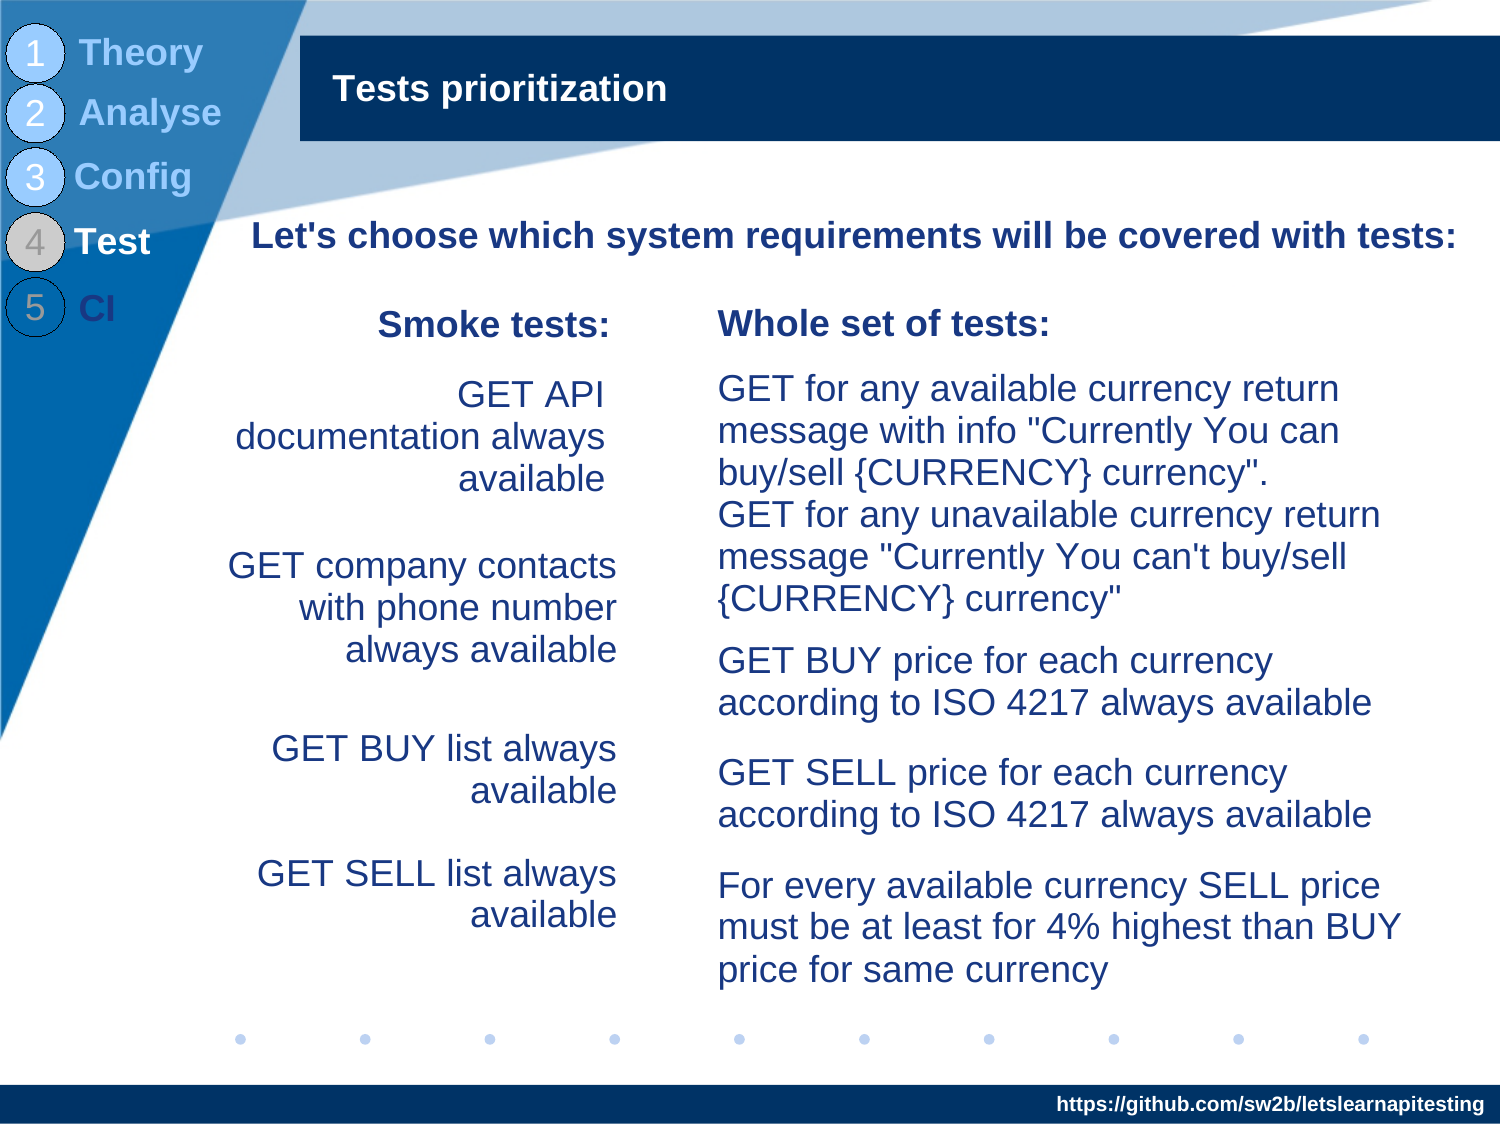

1
Theory
# Tests prioritization
2
Analyse
3
Config
Let's choose which system requirements will be covered with tests:
4
Test
5
CI
Whole set of tests:
Smoke tests:
GET for any available currency return message with info "Currently You can buy/sell {CURRENCY} currency".
GET for any unavailable currency return message "Currently You can't buy/sell {CURRENCY} currency"
GET API documentation always available
GET company contacts with phone number always available
GET BUY price for each currency according to ISO 4217 always available
GET BUY list always available
GET SELL price for each currency according to ISO 4217 always available
GET SELL list always available
For every available currency SELL price must be at least for 4% highest than BUY price for same currency